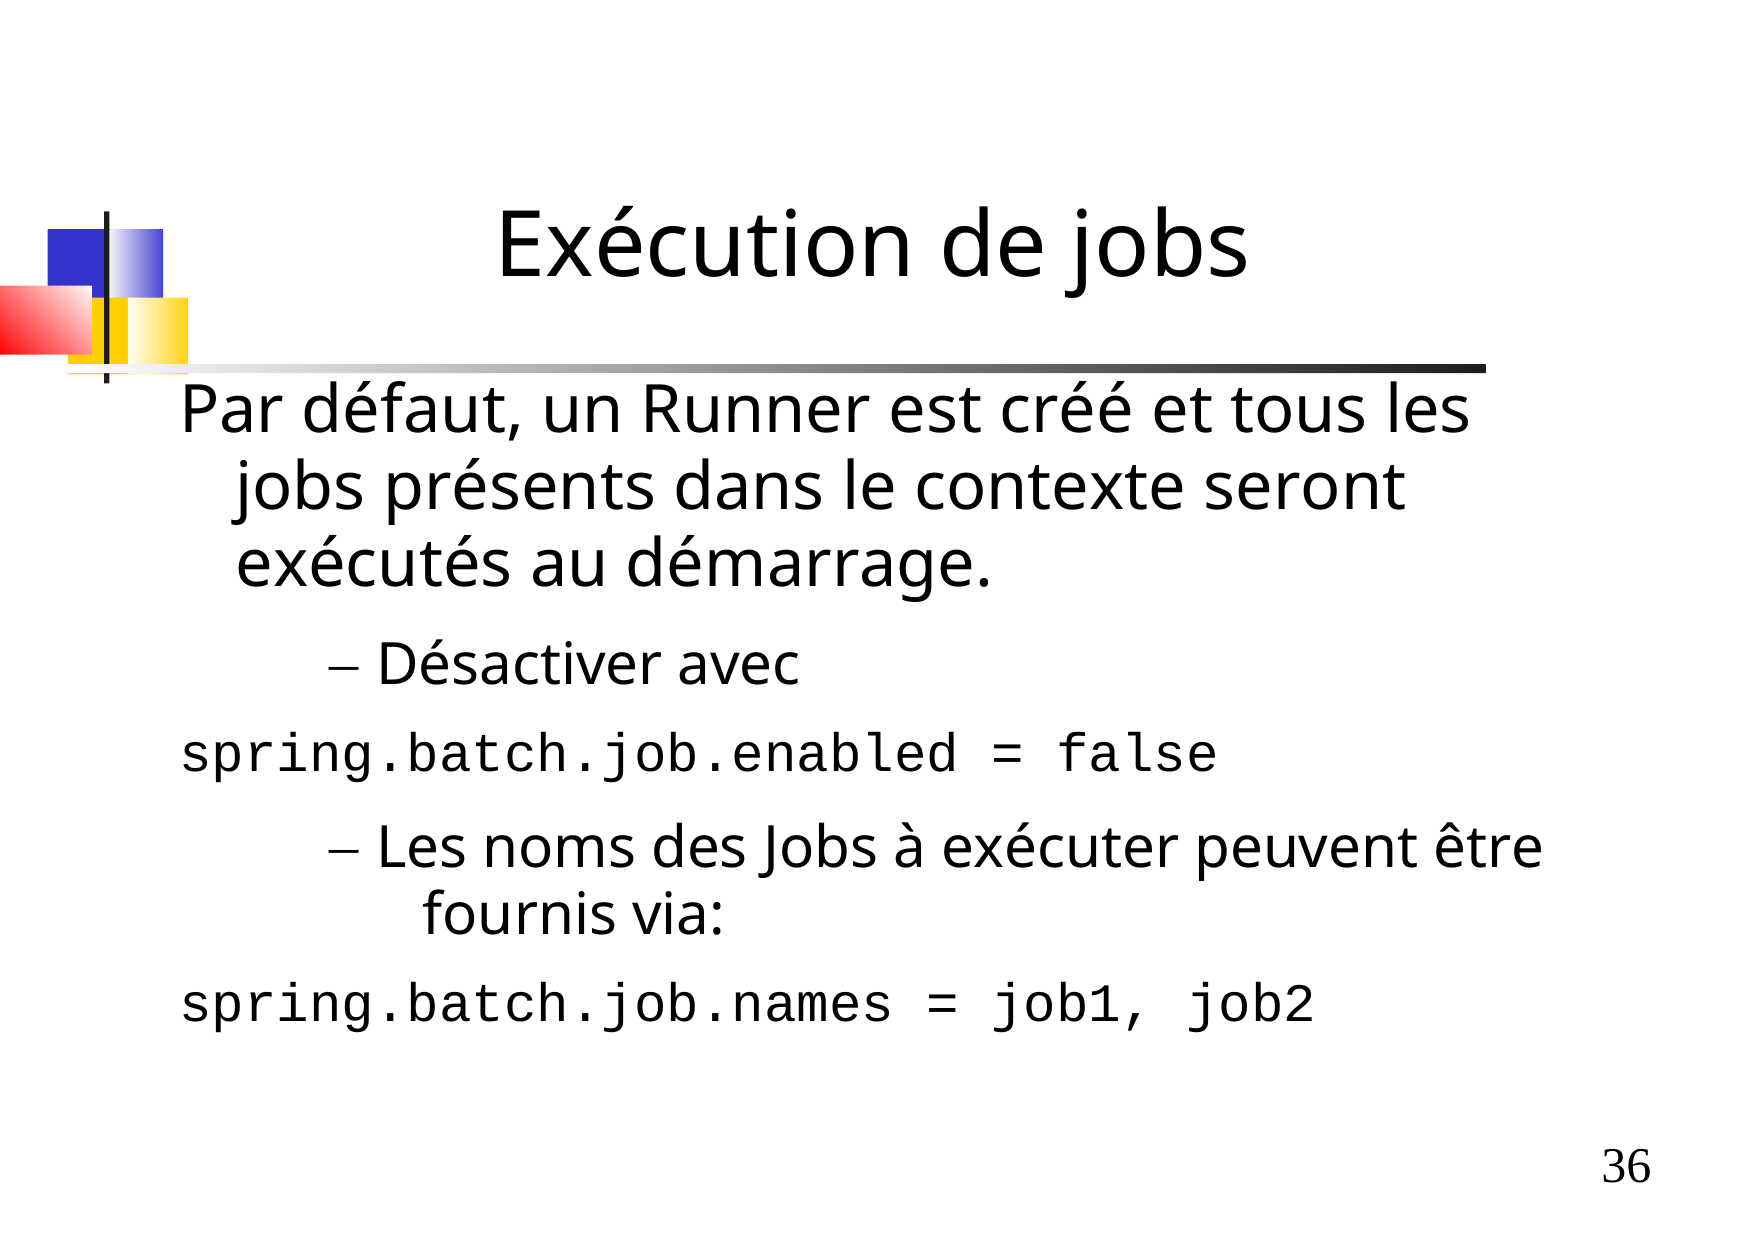

# Exécution de jobs
Par défaut, un Runner est créé et tous les jobs présents dans le contexte seront exécutés au démarrage.
Désactiver avec
spring.batch.job.enabled = false
Les noms des Jobs à exécuter peuvent être fournis via:
spring.batch.job.names = job1, job2